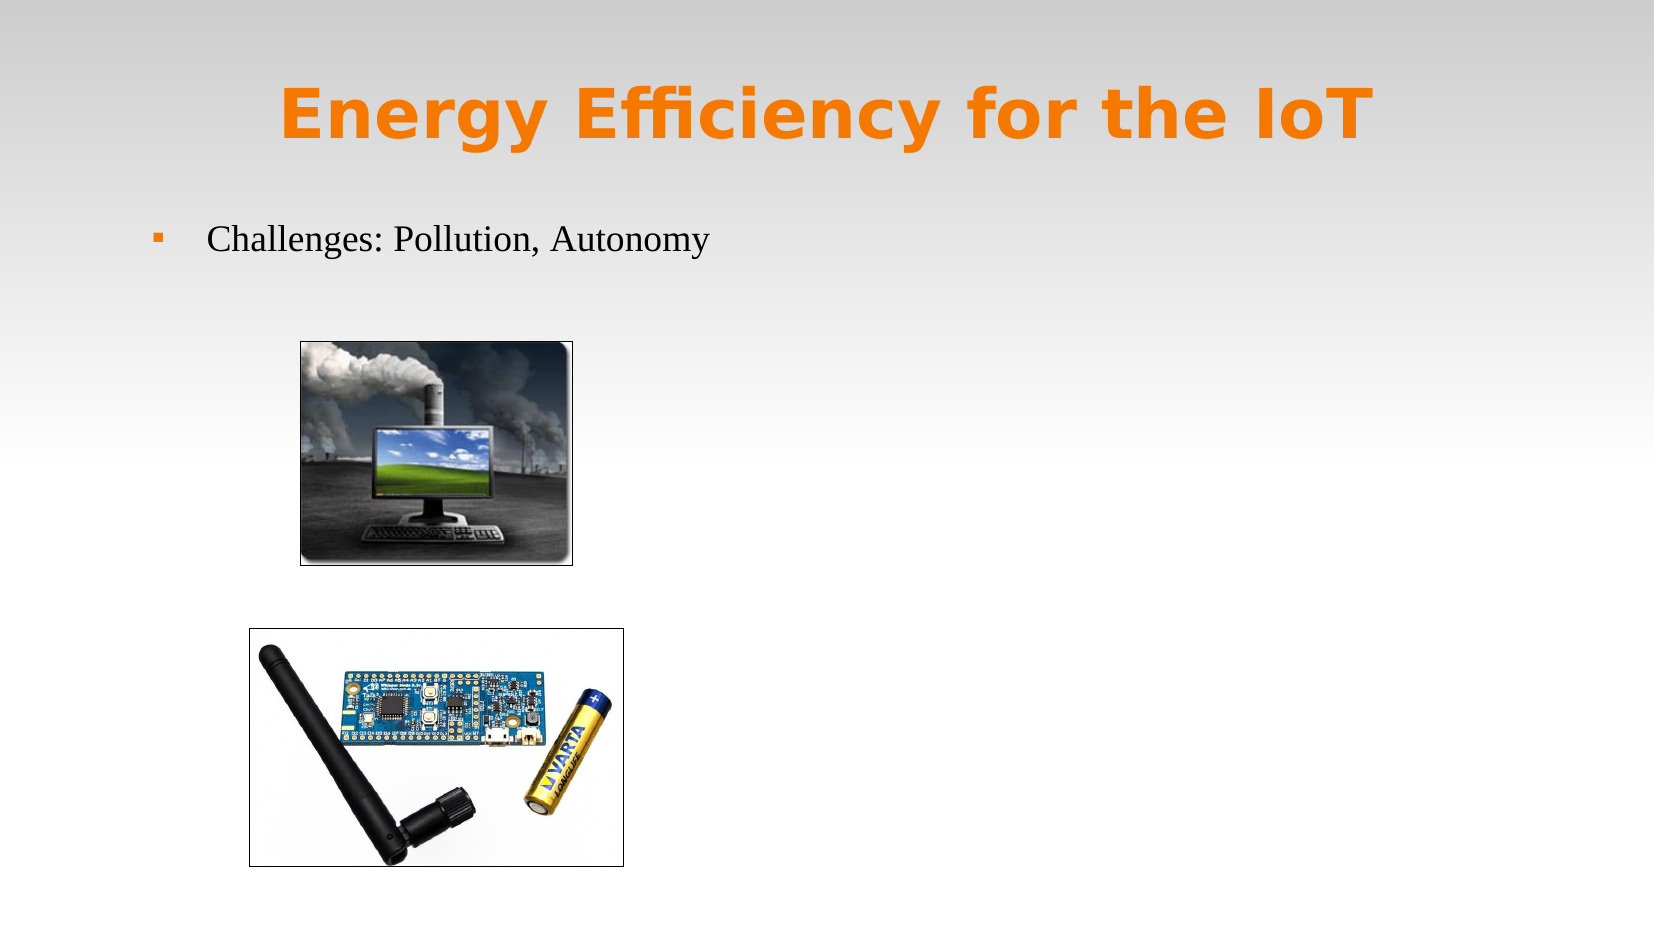

# Energy Efficiency for the IoT
Challenges: Pollution, Autonomy